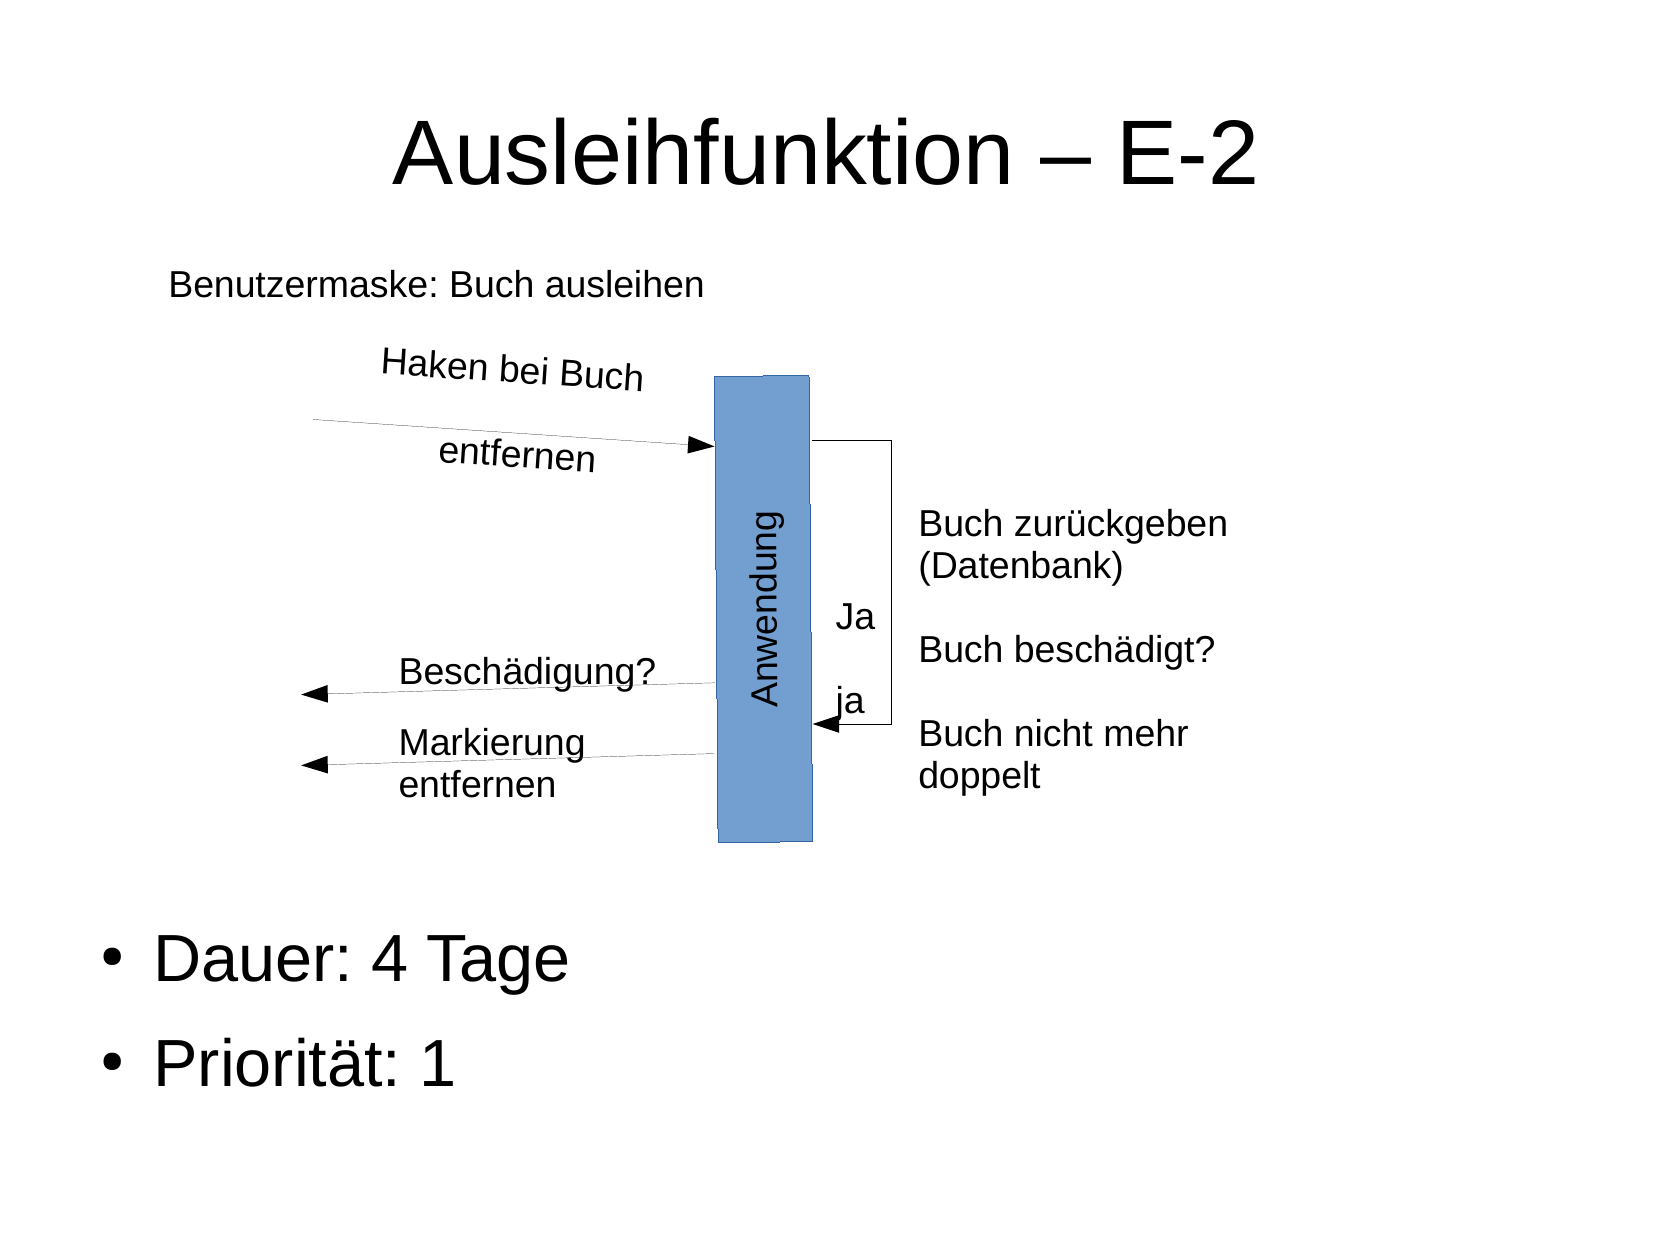

# Ausleihfunktion – E-2
Benutzermaske: Buch ausleihen
Haken bei Buch
 entfernen
Buch zurückgeben (Datenbank)
Buch beschädigt?
Buch nicht mehr doppelt
Anwendung
Ja
ja
Beschädigung?
Markierung entfernen
Dauer: 4 Tage
Priorität: 1